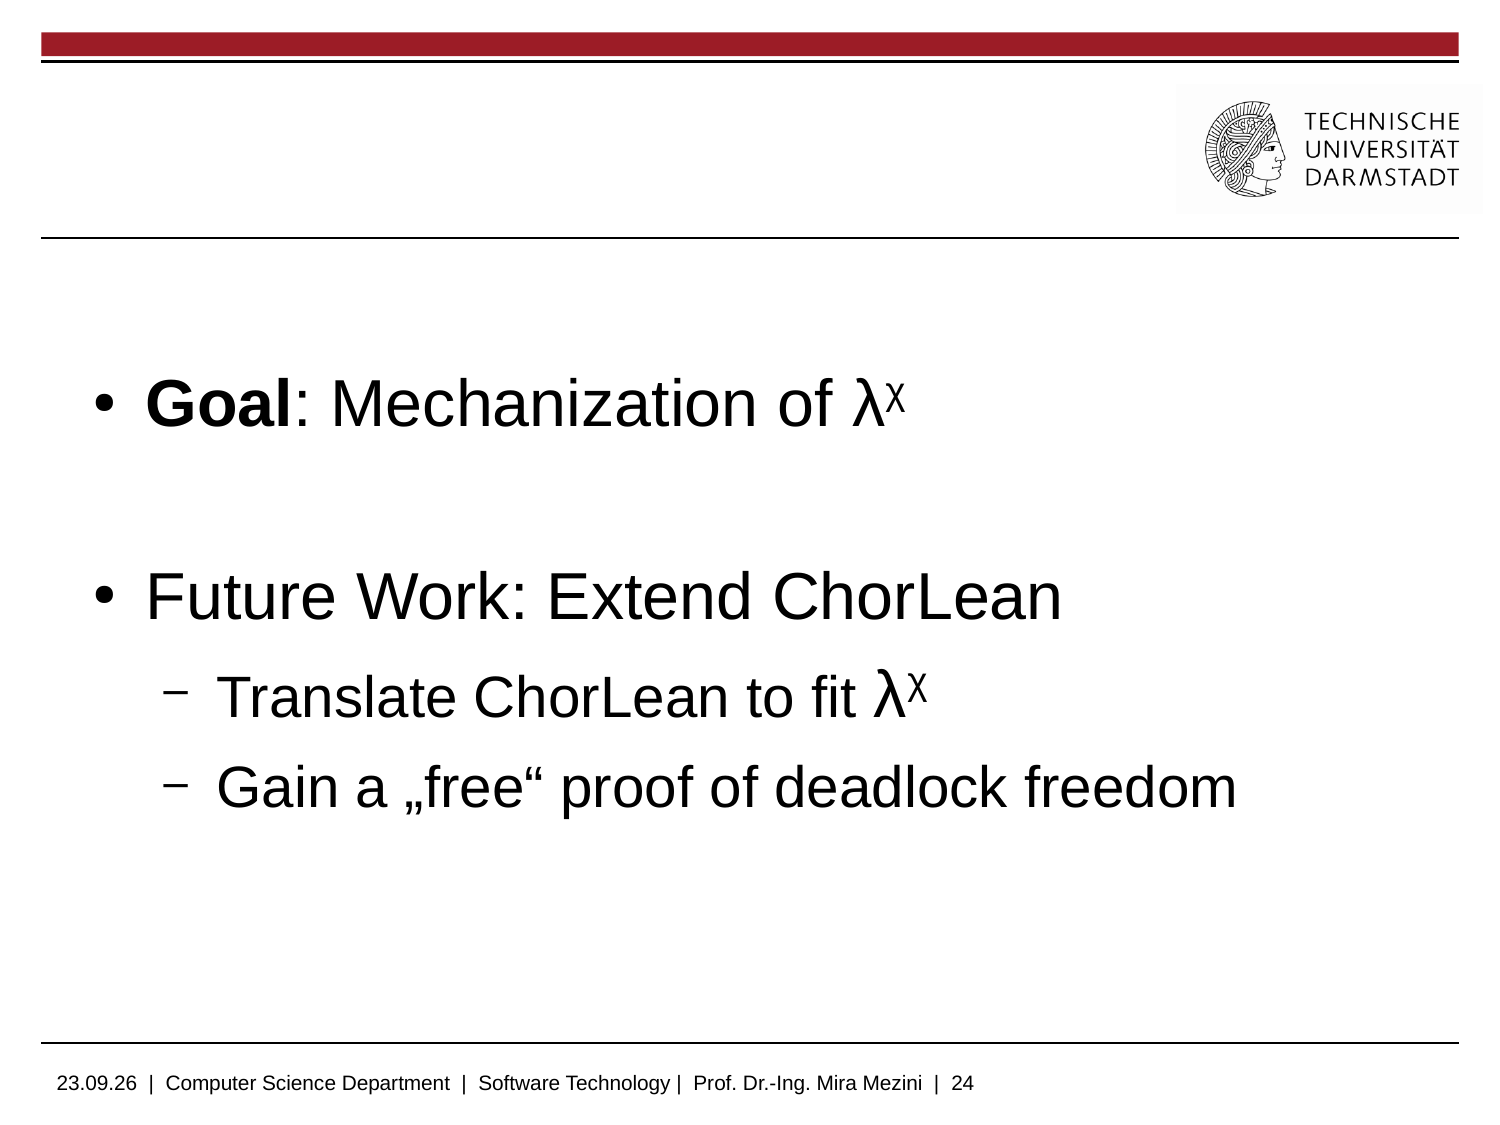

#
Goal: Mechanization of λχ
Future Work: Extend ChorLean
Translate ChorLean to fit λχ
Gain a „free“ proof of deadlock freedom